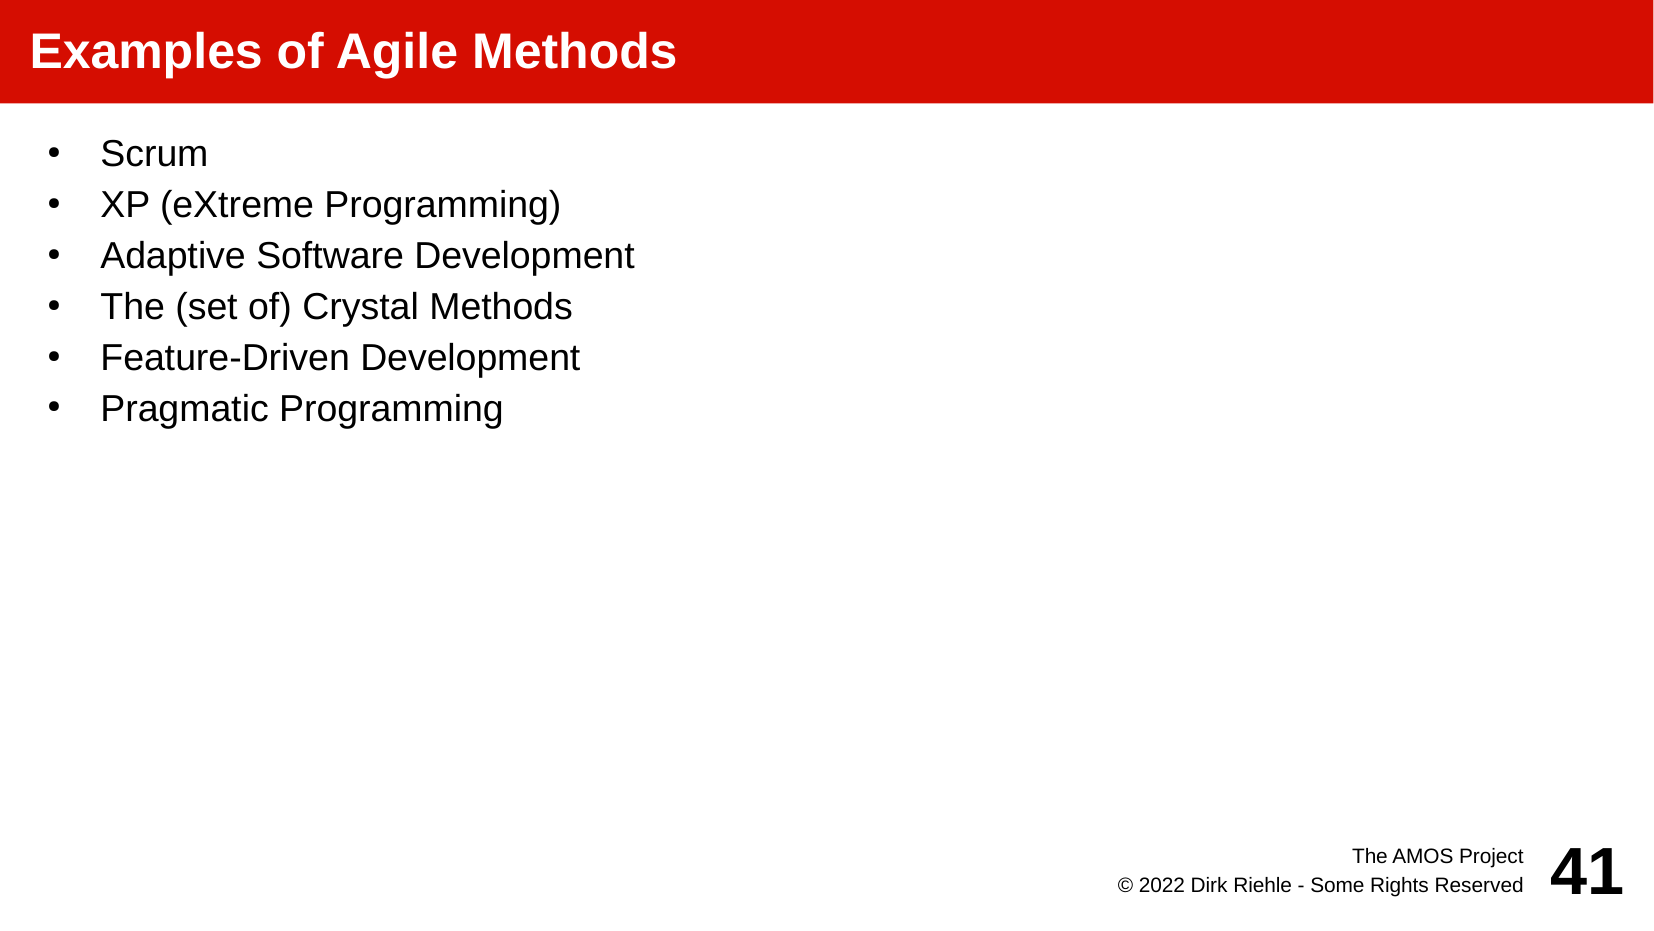

# Examples of Agile Methods
Scrum
XP (eXtreme Programming)
Adaptive Software Development
The (set of) Crystal Methods
Feature-Driven Development
Pragmatic Programming
The AMOS Project
41
© 2022 Dirk Riehle - Some Rights Reserved